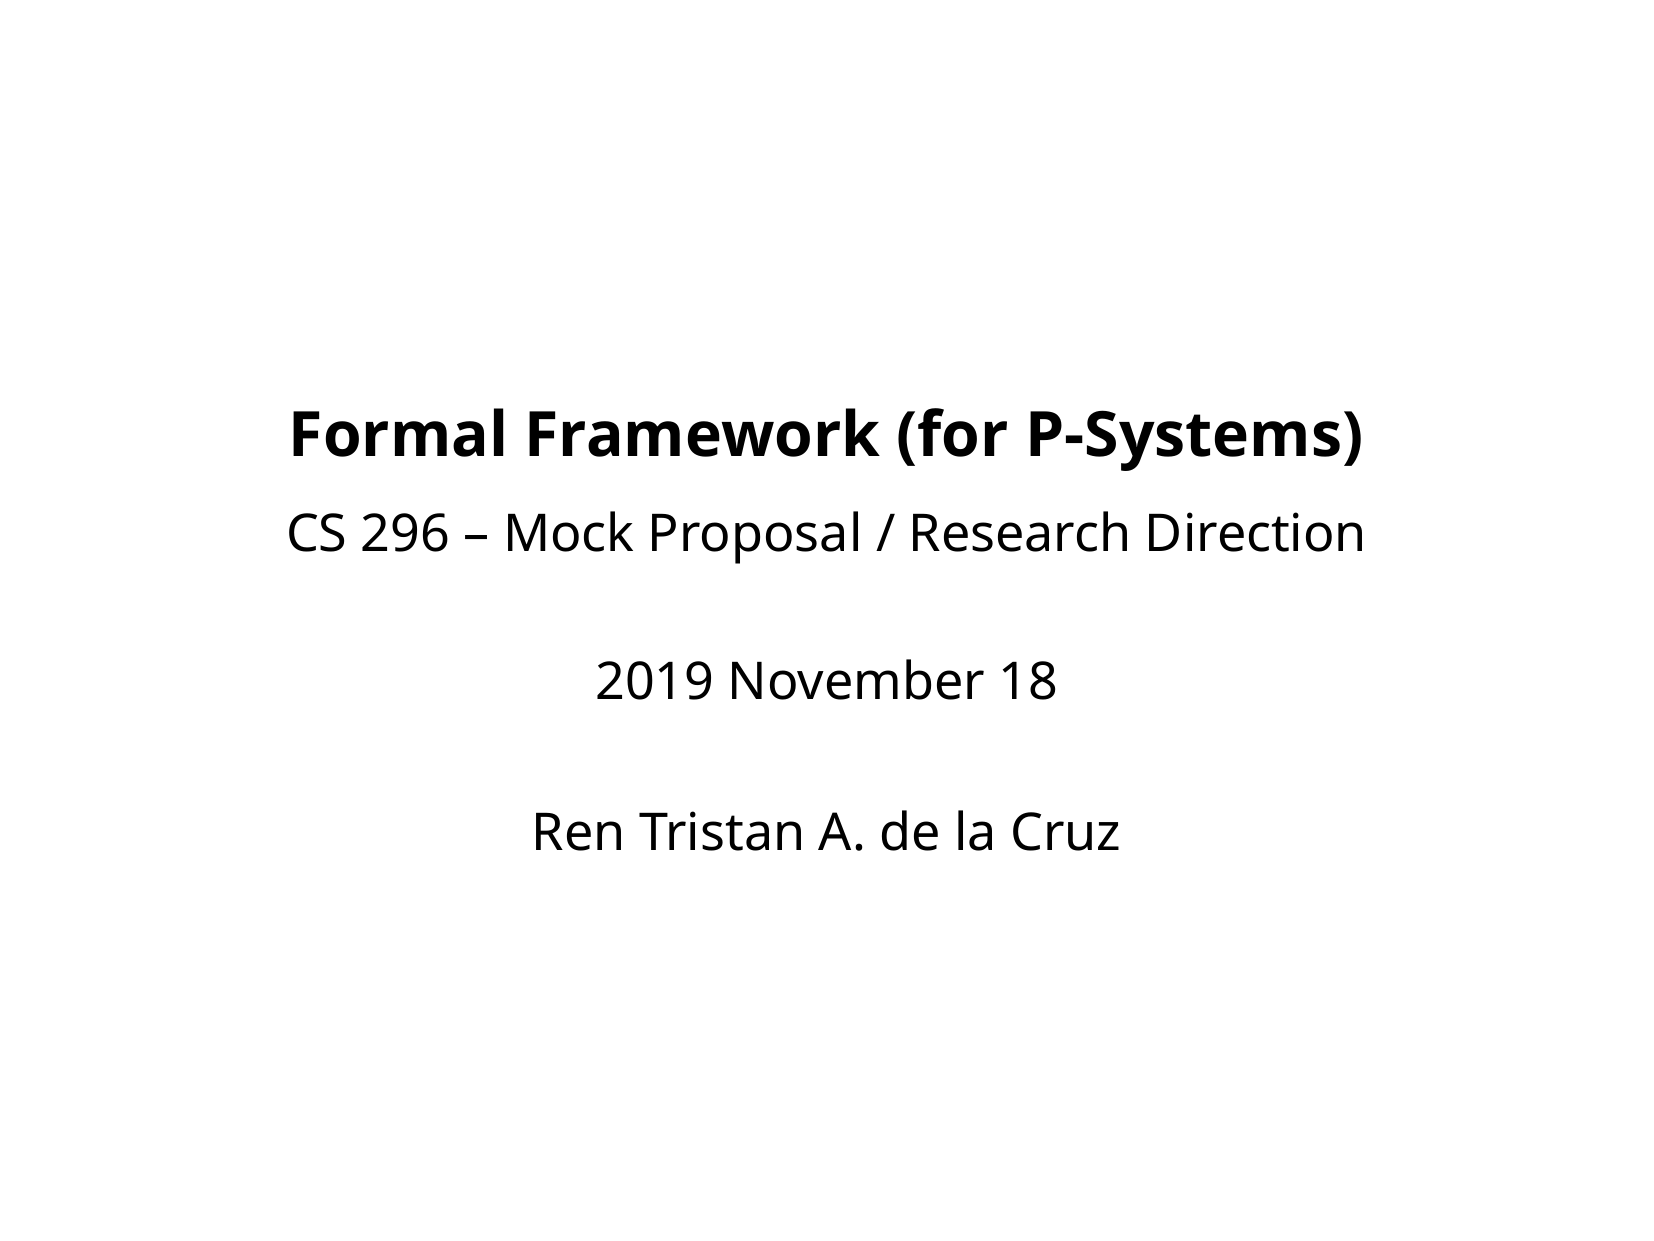

# Formal Framework (for P-Systems)
CS 296 – Mock Proposal / Research Direction
2019 November 18
Ren Tristan A. de la Cruz